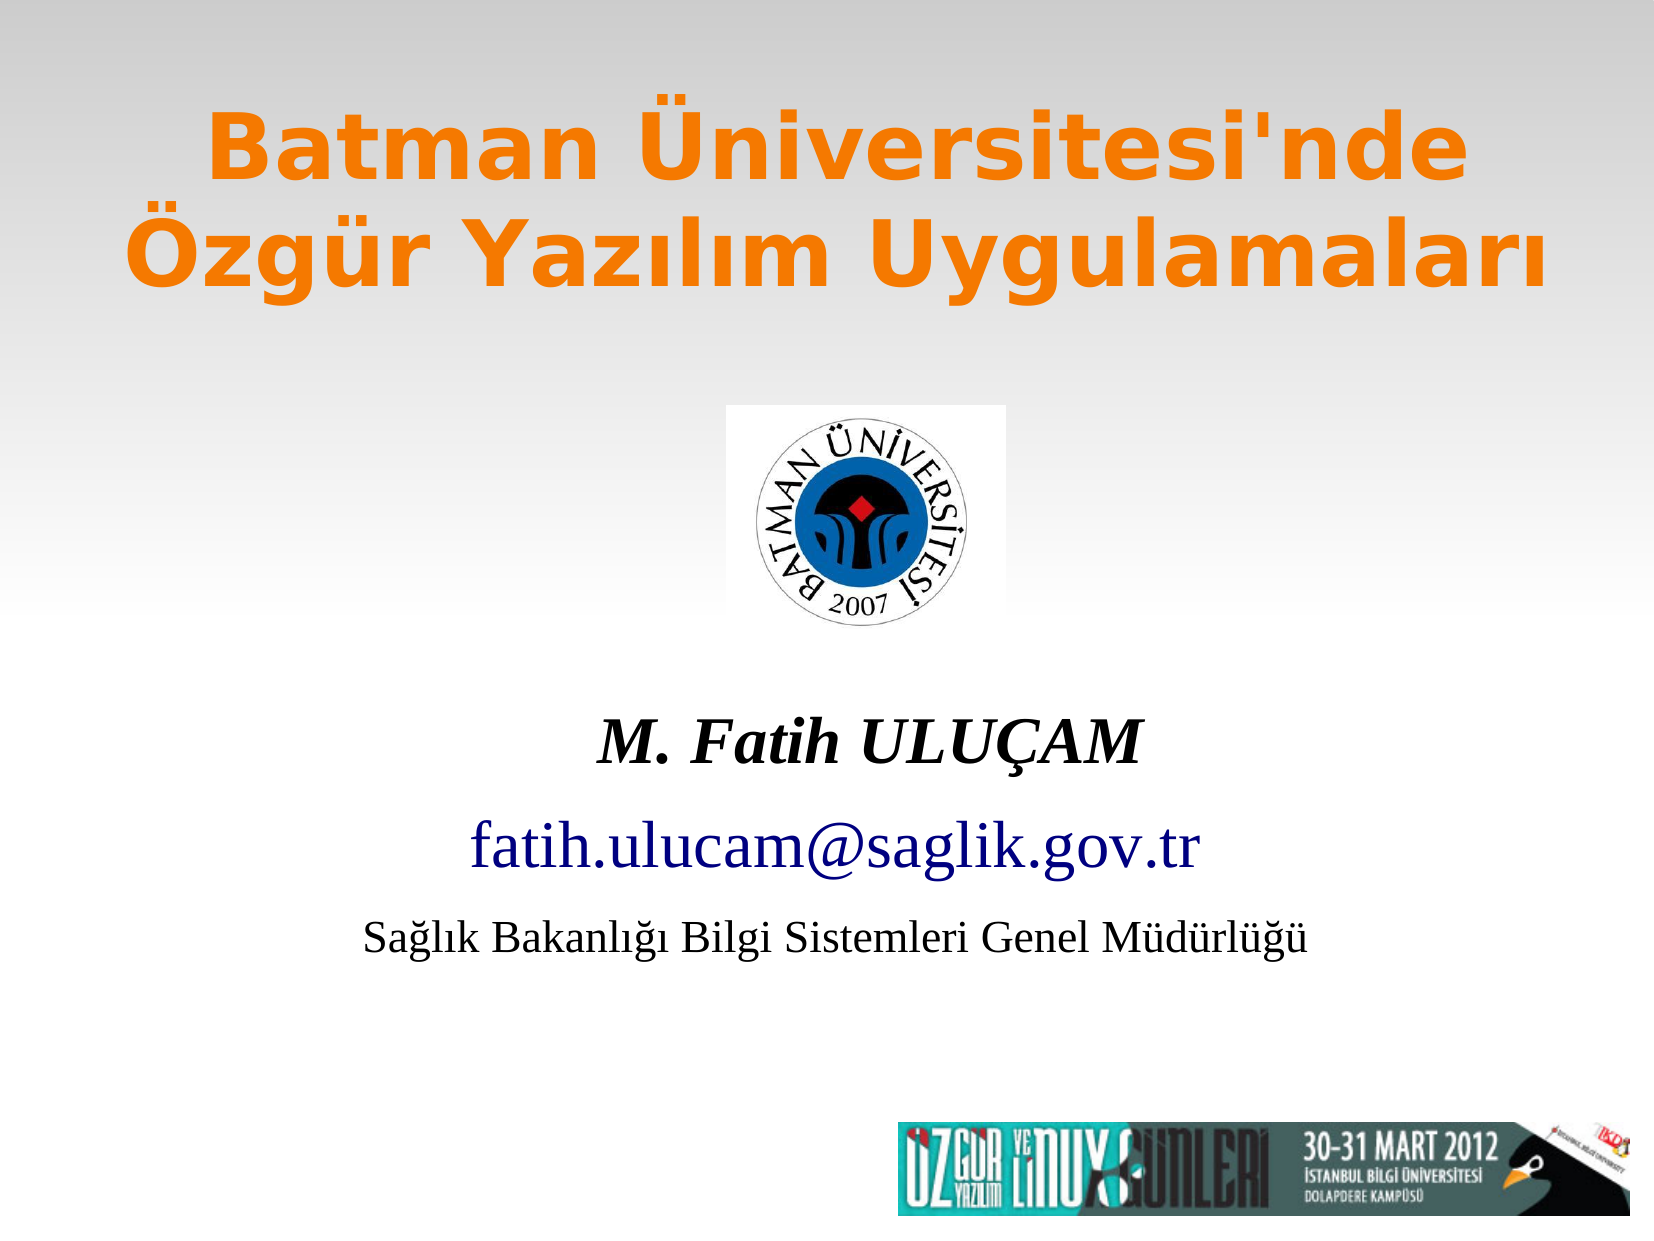

# Batman Üniversitesi'nde Özgür Yazılım Uygulamaları
M. Fatih ULUÇAM
fatih.ulucam@saglik.gov.tr
Sağlık Bakanlığı Bilgi Sistemleri Genel Müdürlüğü